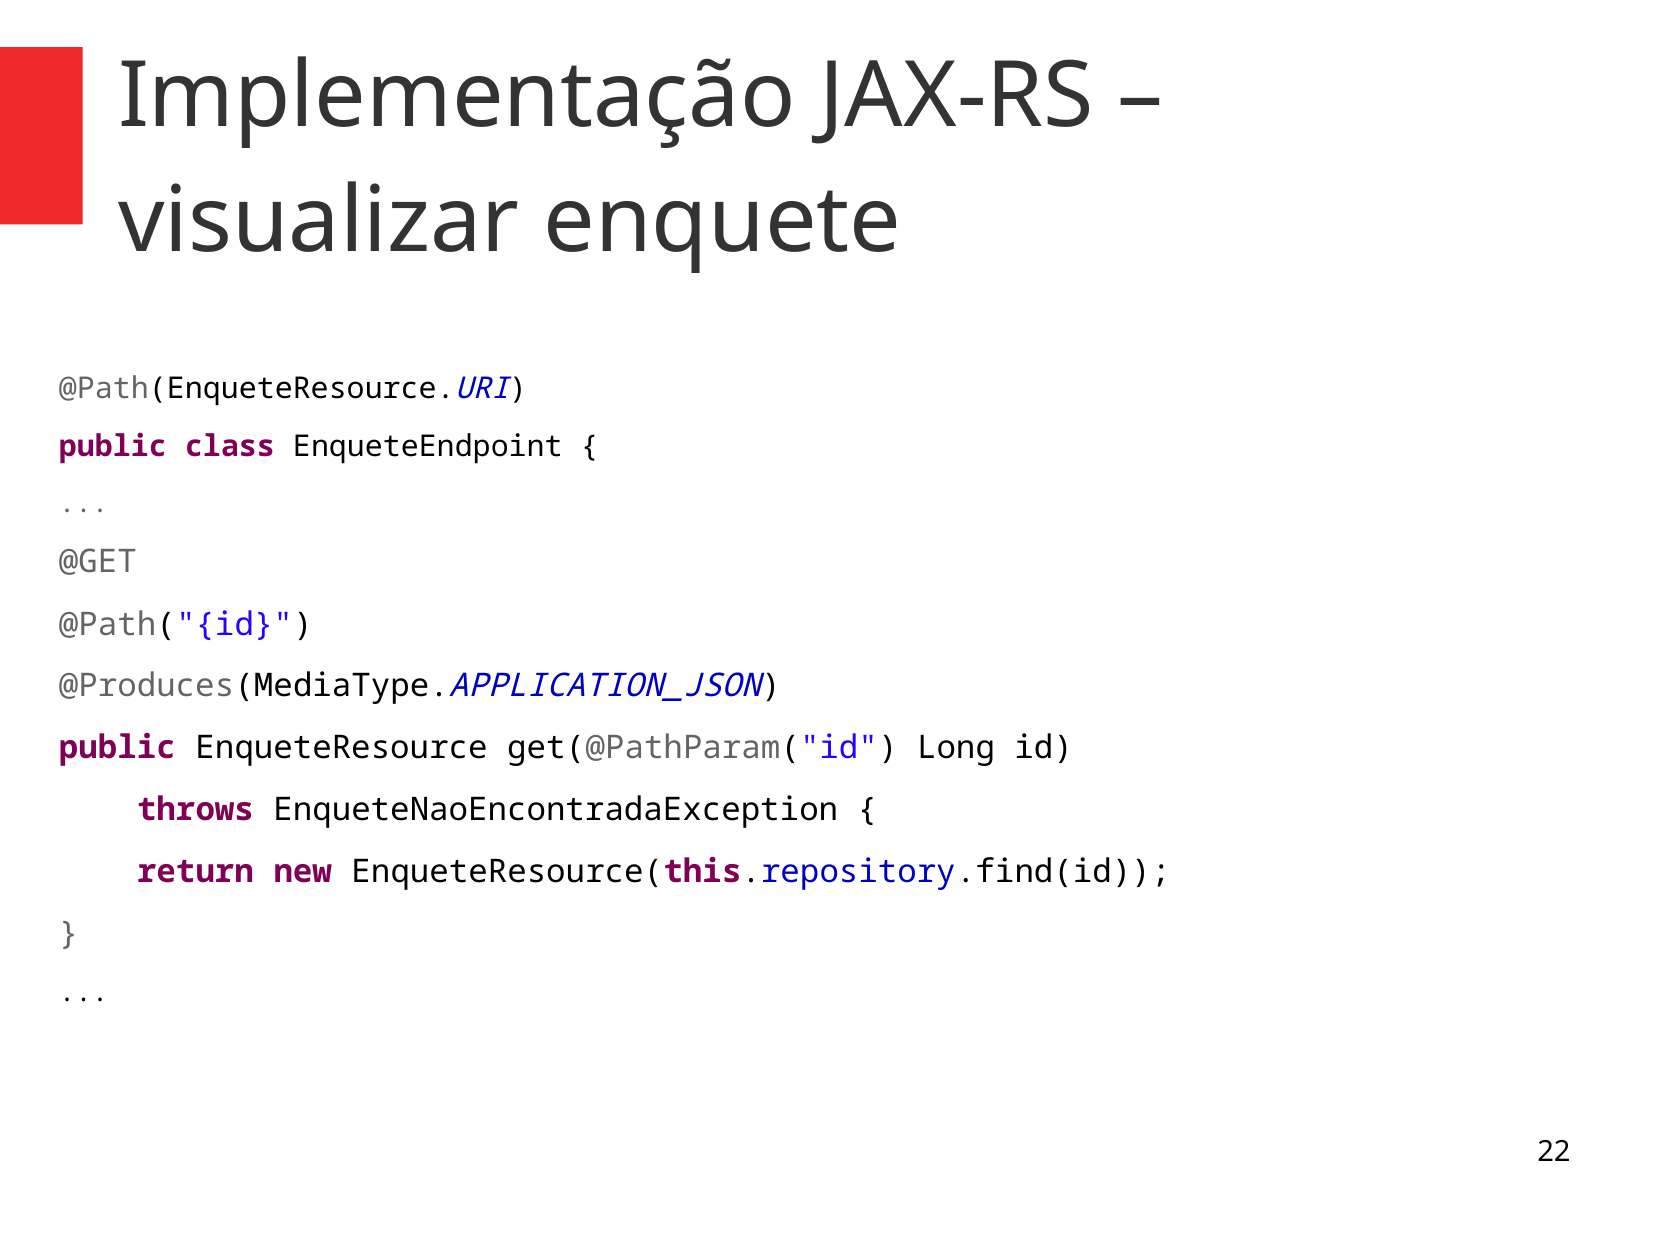

# Implementação JAX-RS – visualizar enquete
@Path(EnqueteResource.URI)
public class EnqueteEndpoint {
...
@GET
@Path("{id}")
@Produces(MediaType.APPLICATION_JSON)
public EnqueteResource get(@PathParam("id") Long id)
 throws EnqueteNaoEncontradaException {
 return new EnqueteResource(this.repository.find(id));
}
...
22